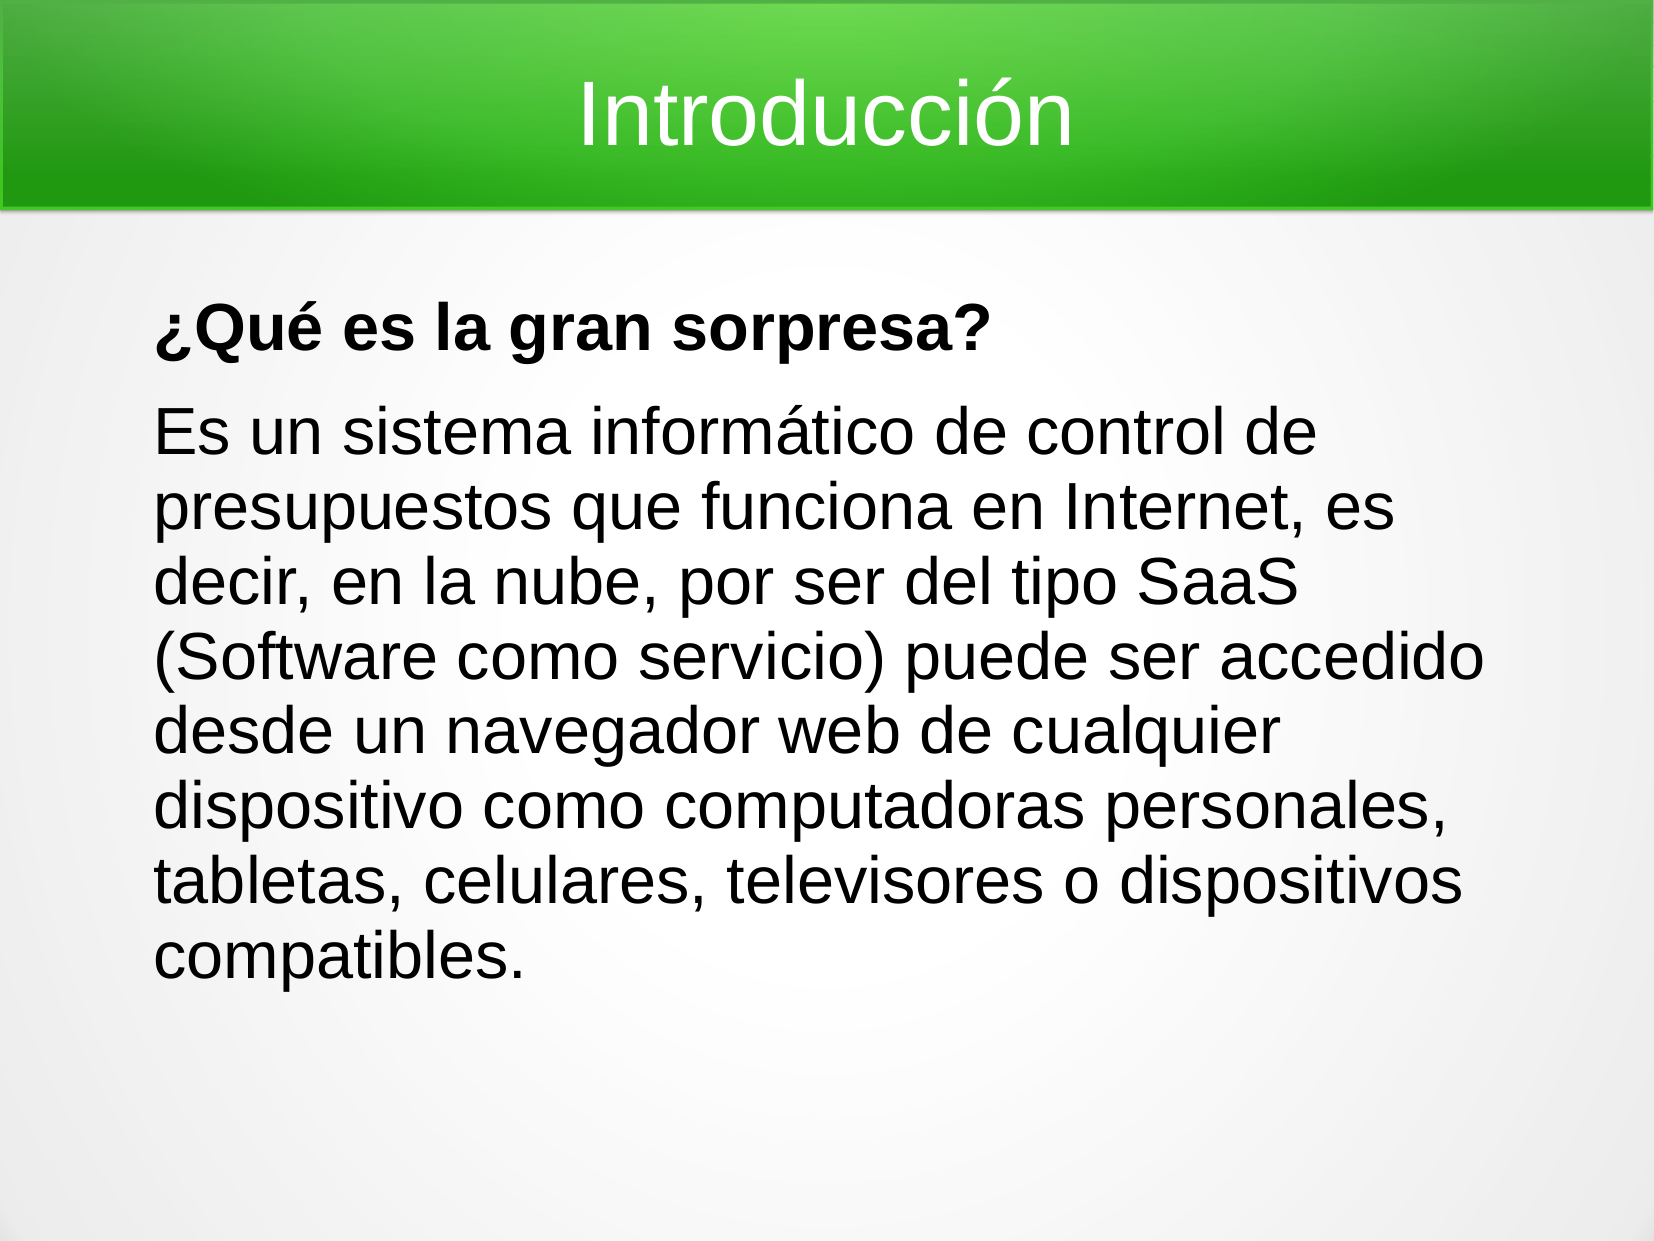

# Introducción
¿Qué es la gran sorpresa?
Es un sistema informático de control de presupuestos que funciona en Internet, es decir, en la nube, por ser del tipo SaaS (Software como servicio) puede ser accedido desde un navegador web de cualquier dispositivo como computadoras personales, tabletas, celulares, televisores o dispositivos compatibles.